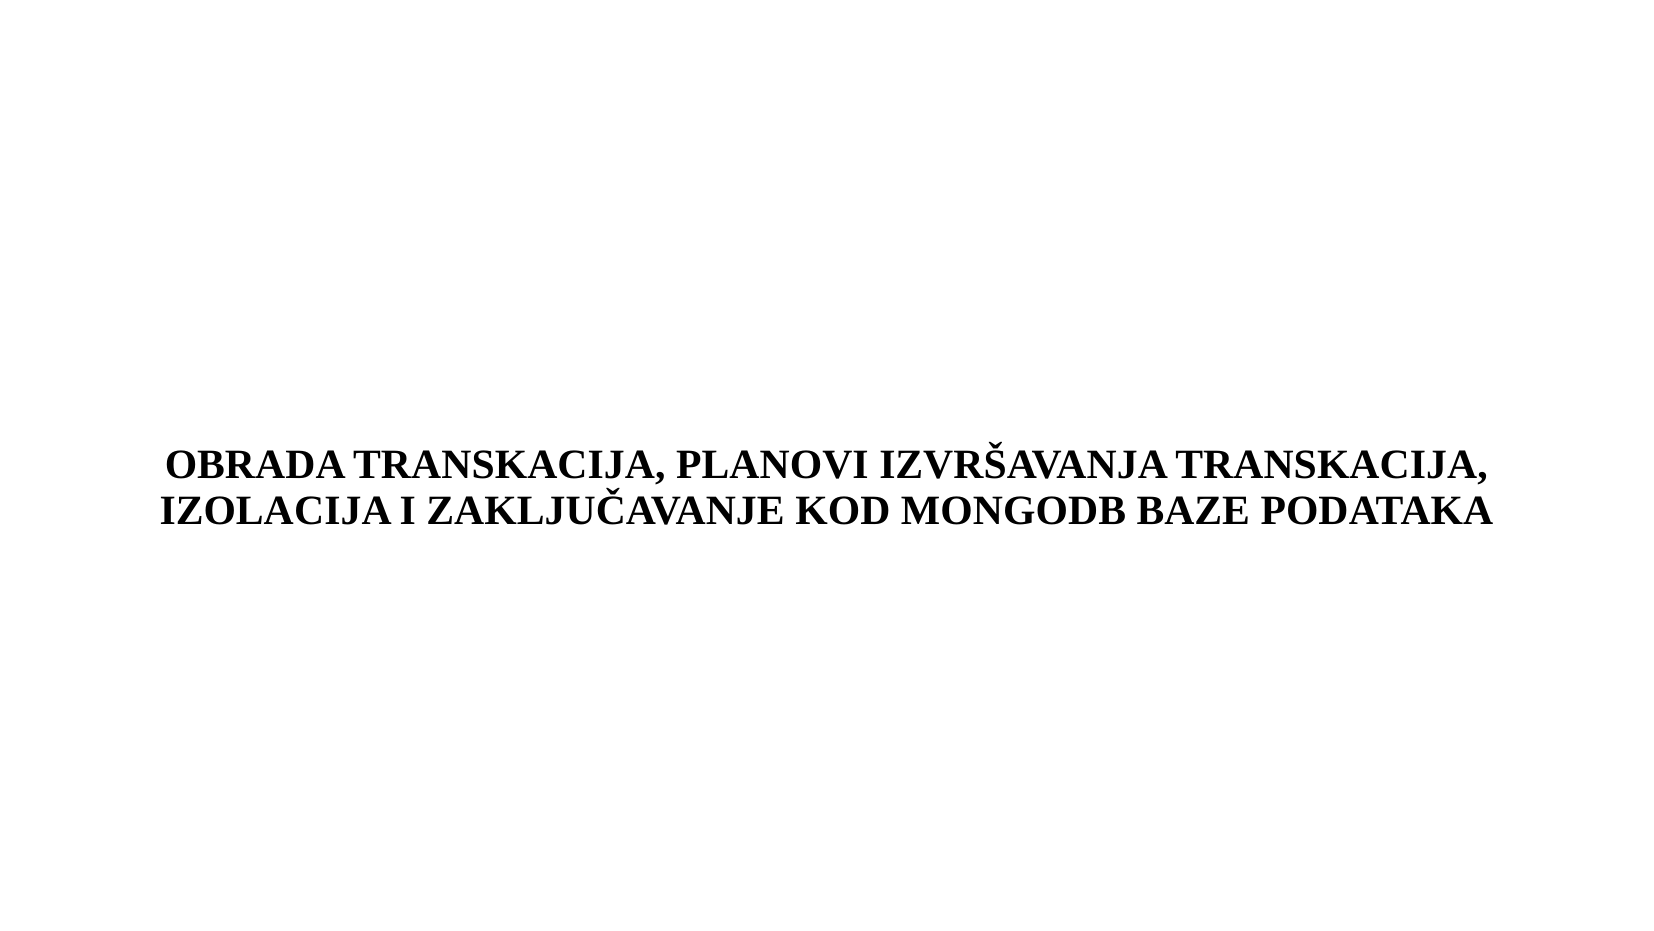

# OBRADA TRANSKACIJA, PLANOVI IZVRŠAVANJA TRANSKACIJA, IZOLACIJA I ZAKLJUČAVANJE KOD MONGODB BAZE PODATAKA